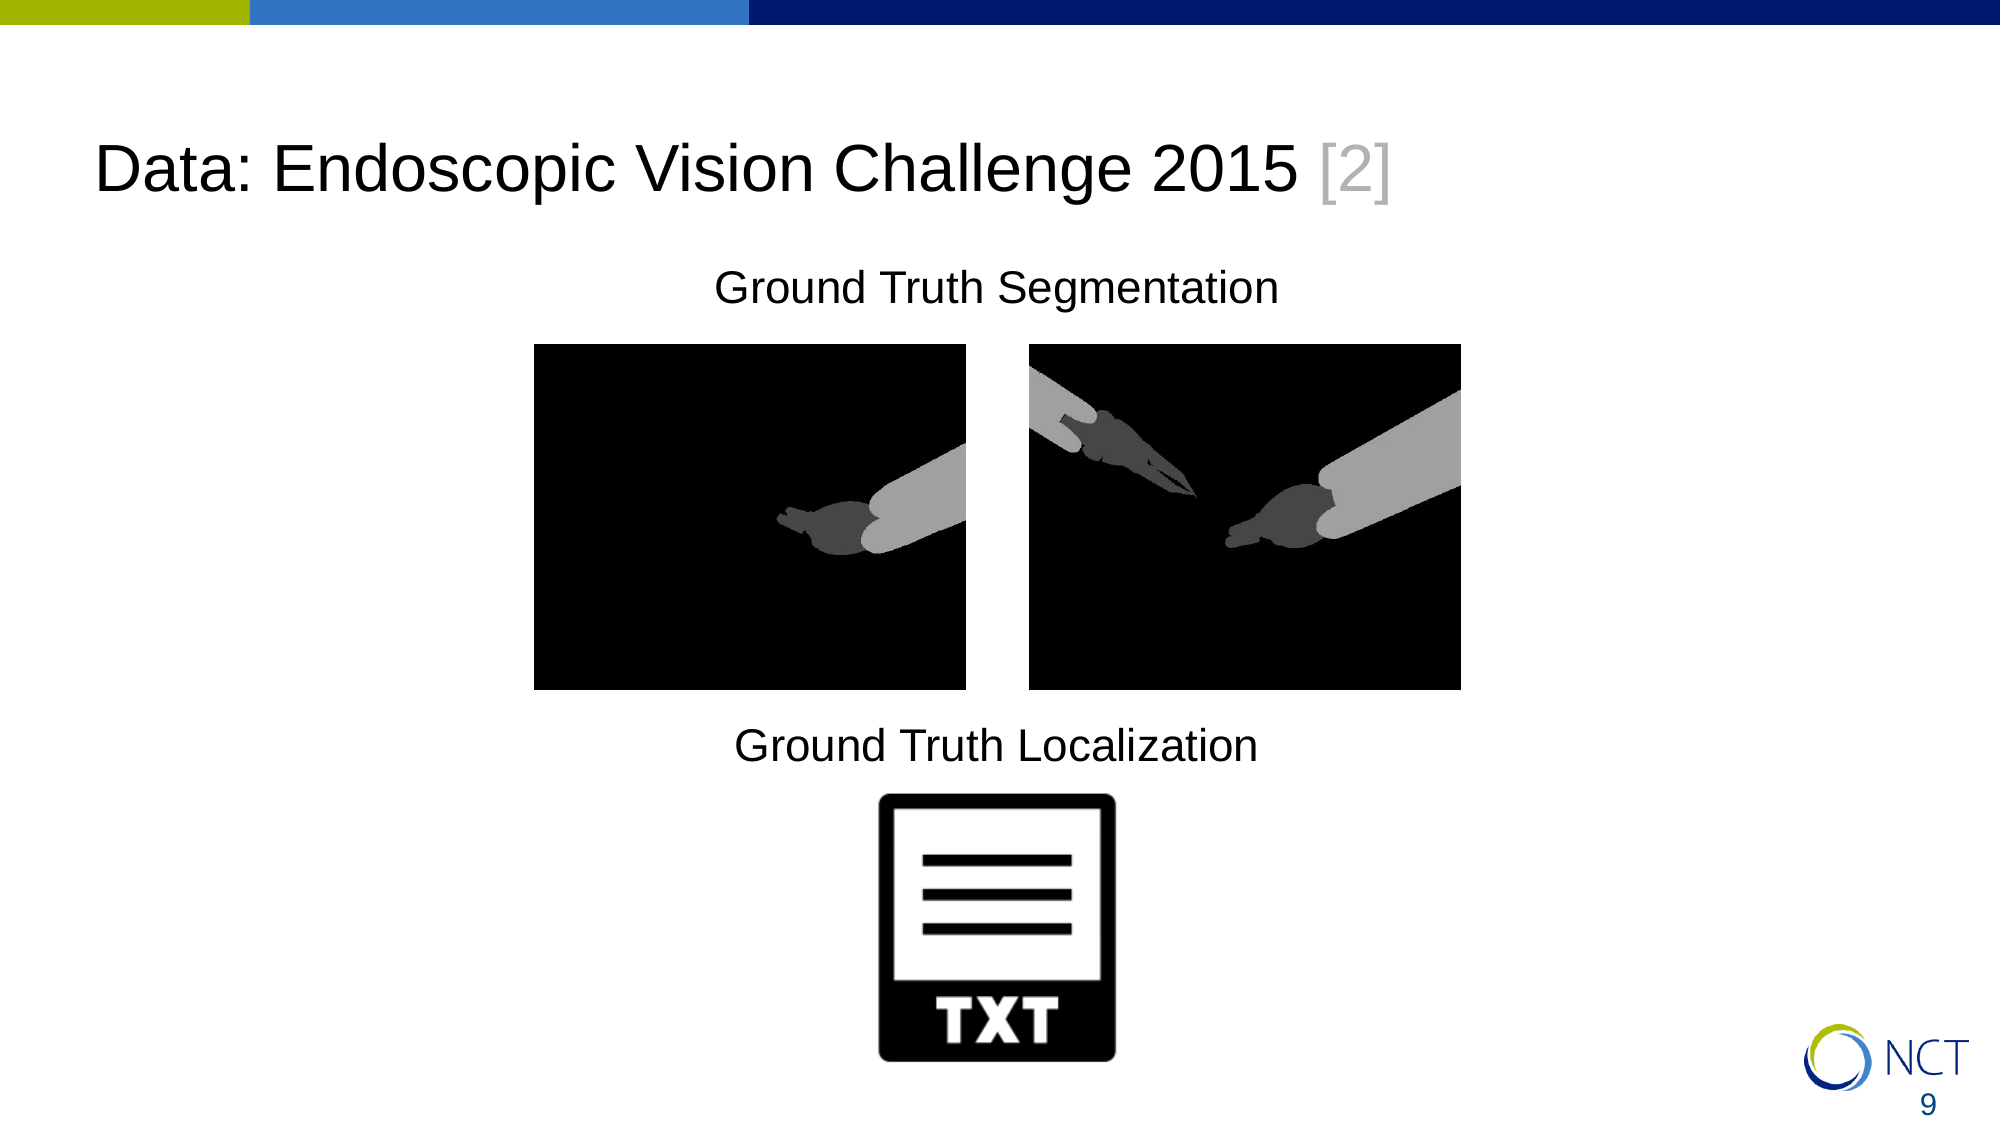

# Data: Endoscopic Vision Challenge 2015 [2]
Ground Truth Segmentation
Ground Truth Localization
9